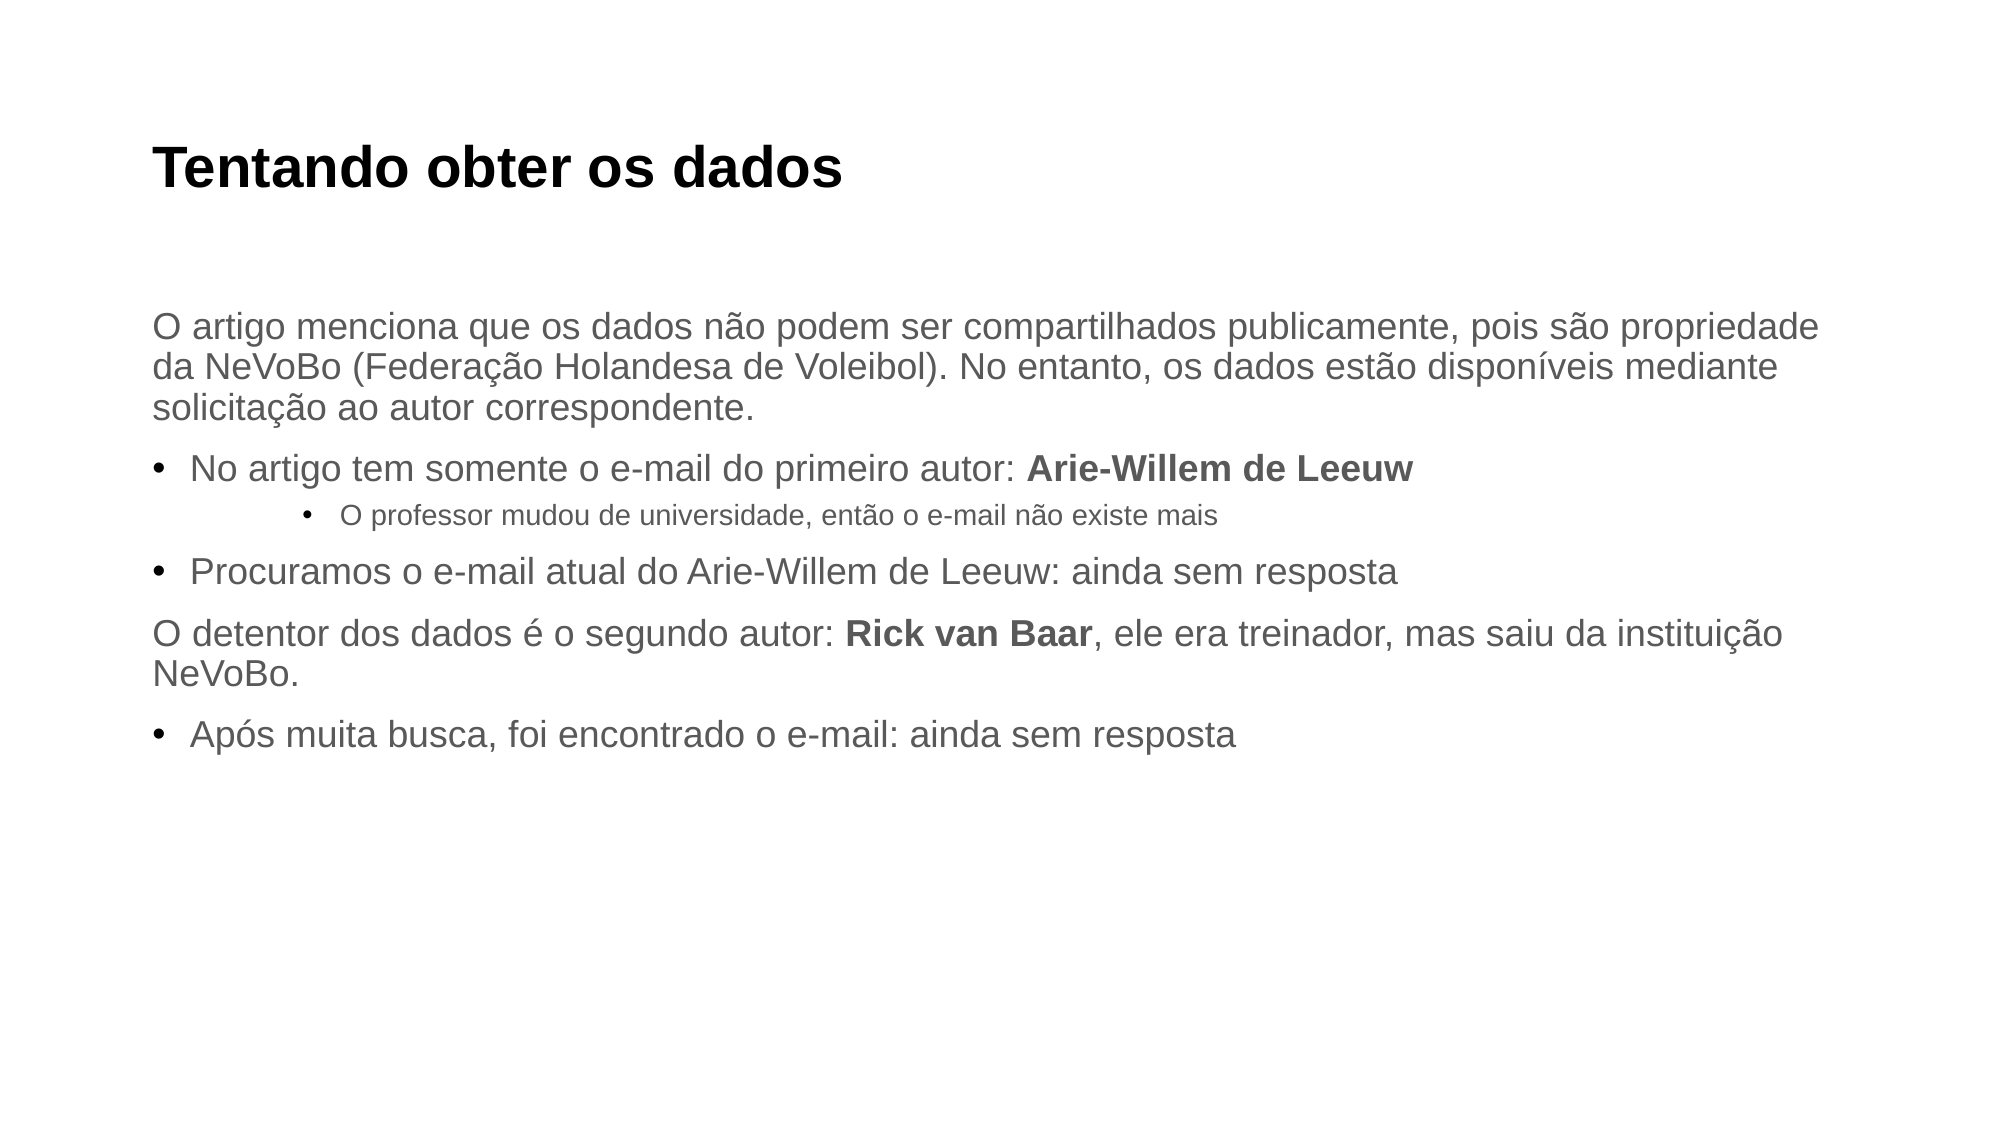

# Tentando obter os dados
O artigo menciona que os dados não podem ser compartilhados publicamente, pois são propriedade da NeVoBo (Federação Holandesa de Voleibol). No entanto, os dados estão disponíveis mediante solicitação ao autor correspondente.
No artigo tem somente o e-mail do primeiro autor: Arie-Willem de Leeuw
O professor mudou de universidade, então o e-mail não existe mais
Procuramos o e-mail atual do Arie-Willem de Leeuw: ainda sem resposta
O detentor dos dados é o segundo autor: Rick van Baar, ele era treinador, mas saiu da instituição NeVoBo.
Após muita busca, foi encontrado o e-mail: ainda sem resposta